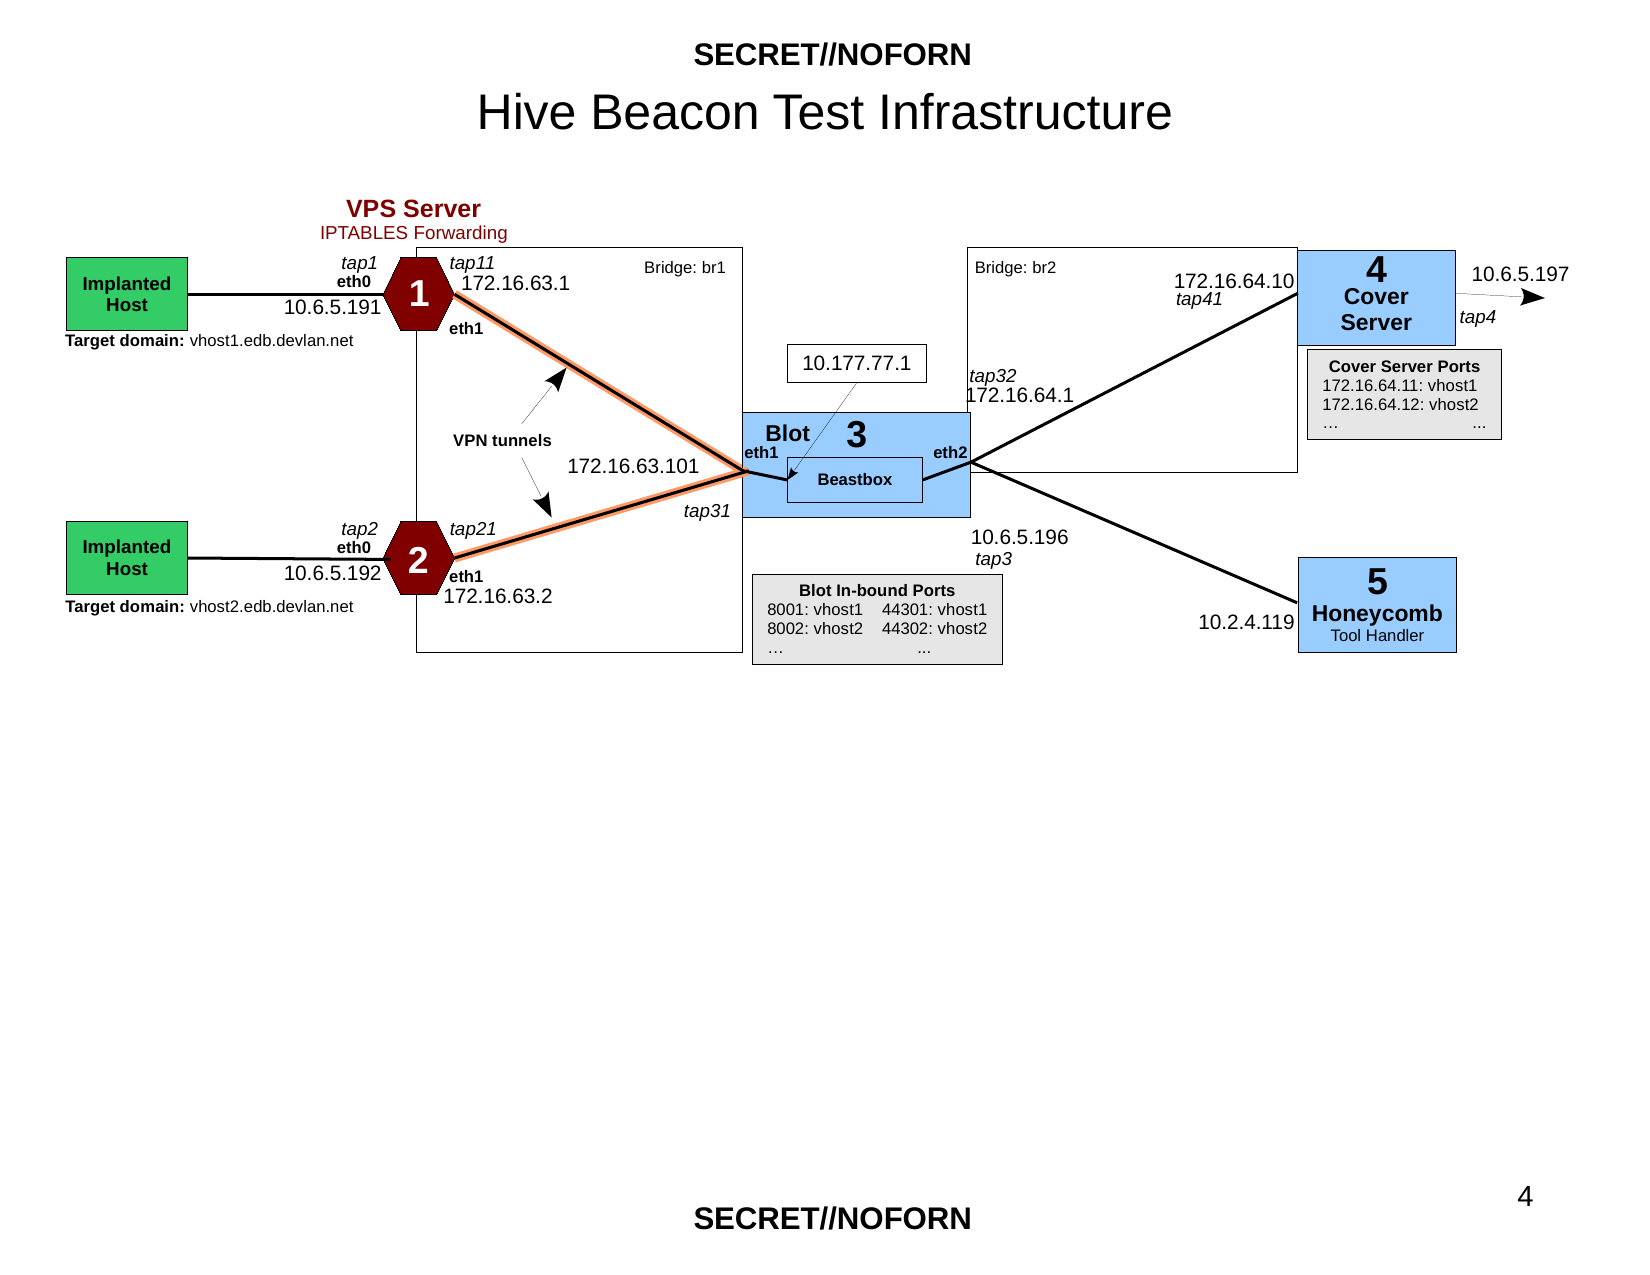

SECRET//NOFORN
# Hive Beacon Test Infrastructure
VPS Server
IPTABLES Forwarding
4
Cover
Server
tap1
tap11
Bridge: br1
Bridge: br2
10.6.5.197
Implanted
Host
1
172.16.64.10
eth0
172.16.63.1
tap41
10.6.5.191
tap4
eth1
Target domain: vhost1.edb.devlan.net
10.177.77.1
Cover Server Ports
172.16.64.11: vhost1
172.16.64.12: vhost2
…		...
tap32
172.16.64.1
3
Blot
VPN tunnels
eth1
eth2
172.16.63.101
Beastbox
tap31
tap2
tap21
10.6.5.196
Implanted
Host
2
eth0
tap3
5
Honeycomb
Tool Handler
10.6.5.192
eth1
Blot In-bound Ports
8001: vhost1 44301: vhost1
8002: vhost2 44302: vhost2
…		...
172.16.63.2
Target domain: vhost2.edb.devlan.net
10.2.4.119
4
SECRET//NOFORN